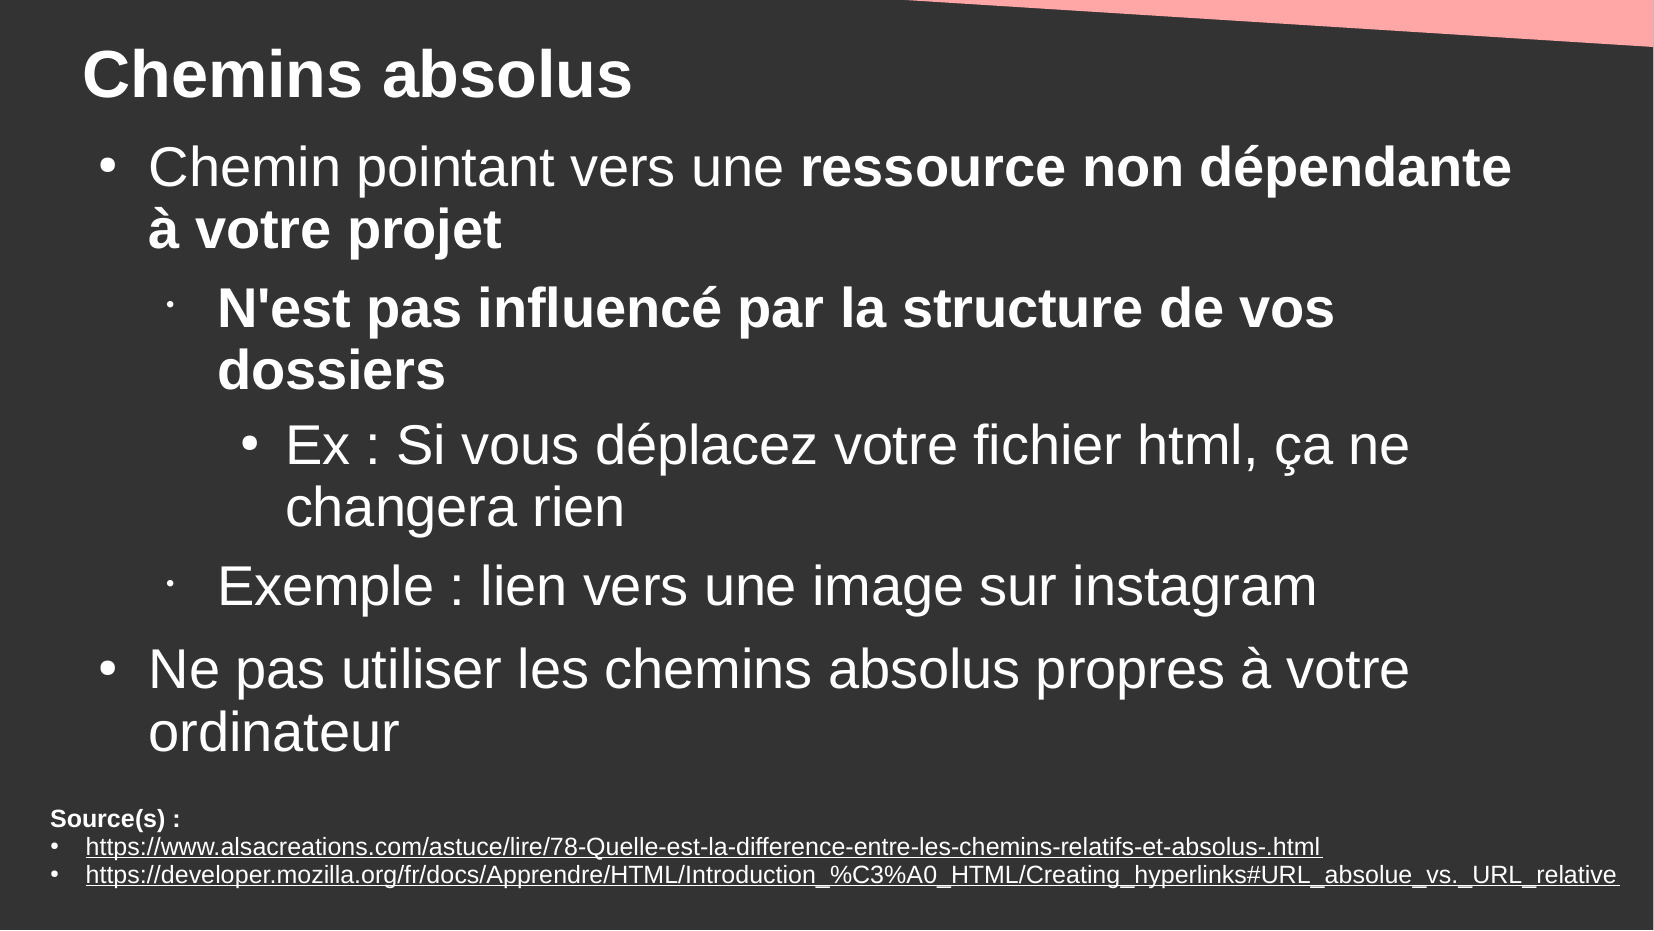

# Chemins absolus
Chemin pointant vers une ressource non dépendante à votre projet
N'est pas influencé par la structure de vos dossiers
Ex : Si vous déplacez votre fichier html, ça ne changera rien
Exemple : lien vers une image sur instagram
Ne pas utiliser les chemins absolus propres à votre ordinateur
Source(s) :
https://www.alsacreations.com/astuce/lire/78-Quelle-est-la-difference-entre-les-chemins-relatifs-et-absolus-.html
https://developer.mozilla.org/fr/docs/Apprendre/HTML/Introduction_%C3%A0_HTML/Creating_hyperlinks#URL_absolue_vs._URL_relative